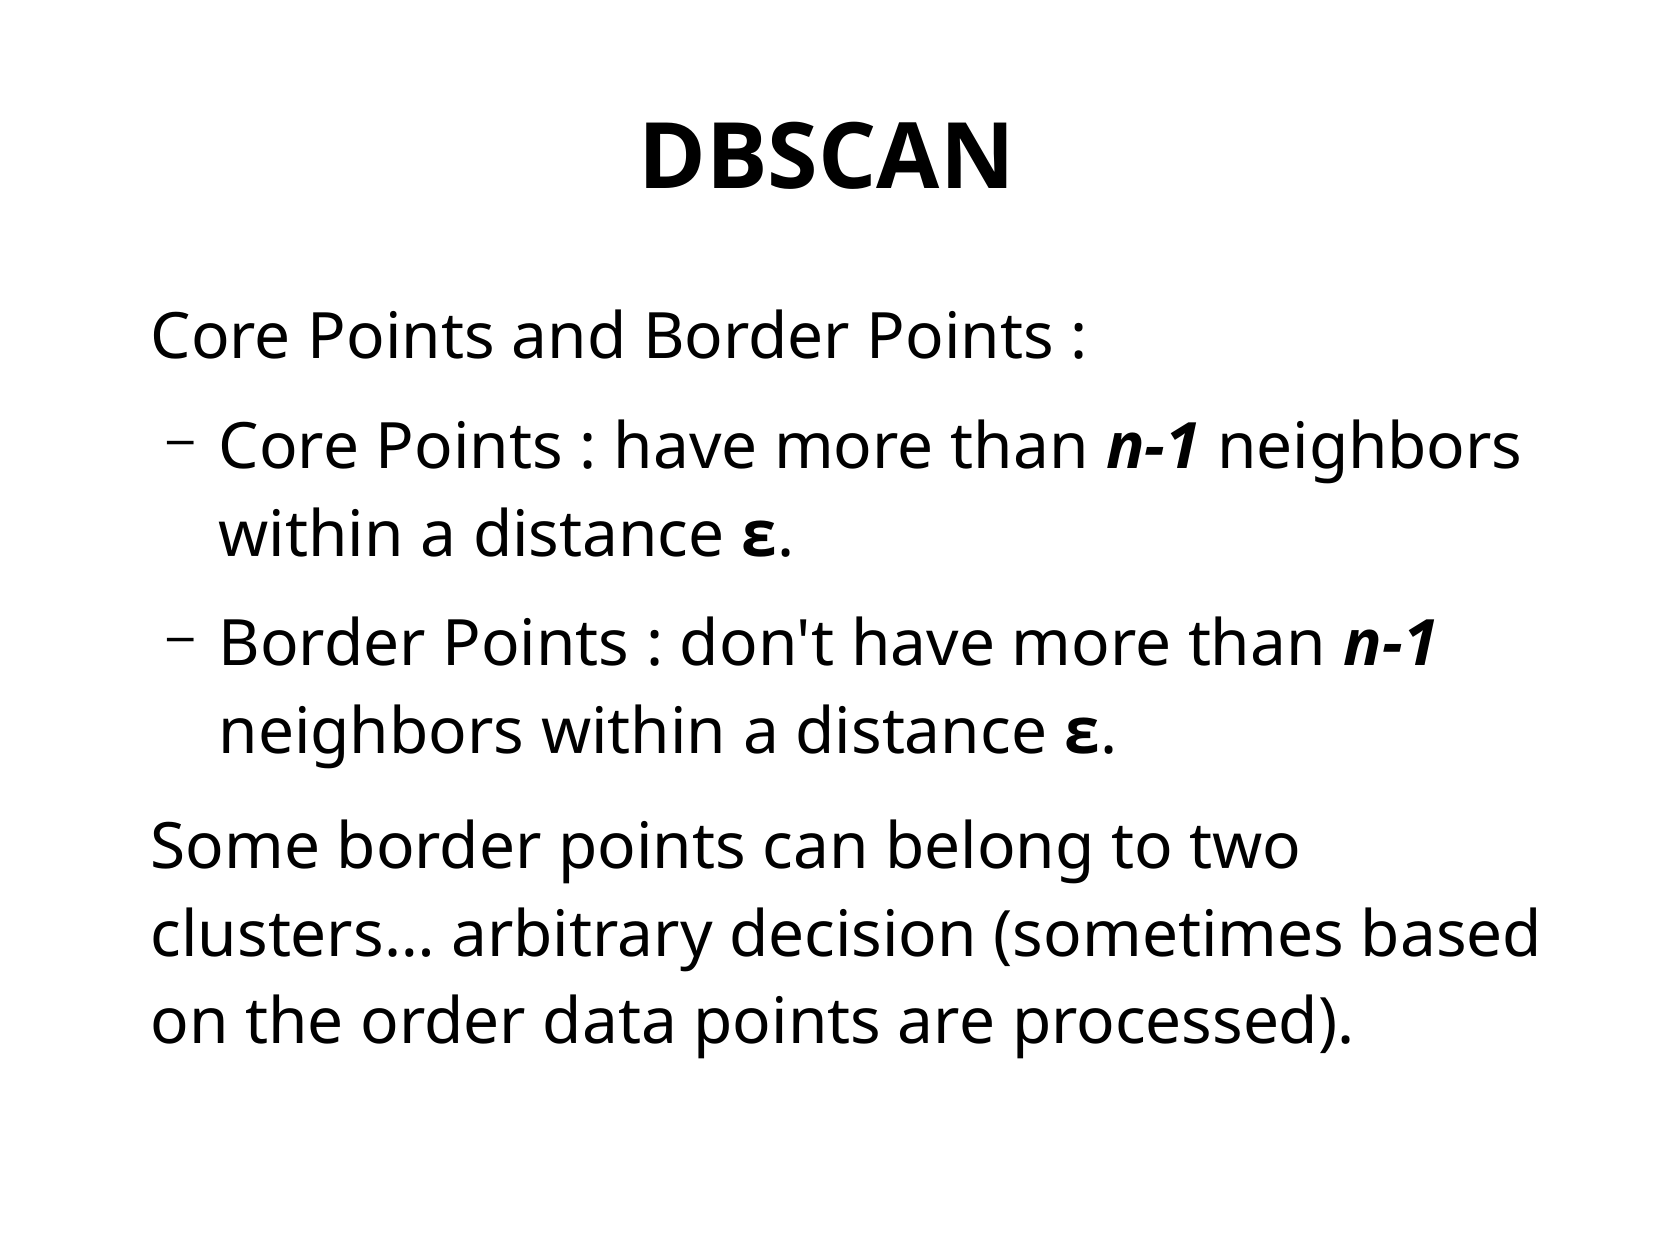

# DBSCAN
Core Points and Border Points :
Core Points : have more than n-1 neighbors within a distance ε.
Border Points : don't have more than n-1 neighbors within a distance ε.
Some border points can belong to two clusters… arbitrary decision (sometimes based on the order data points are processed).